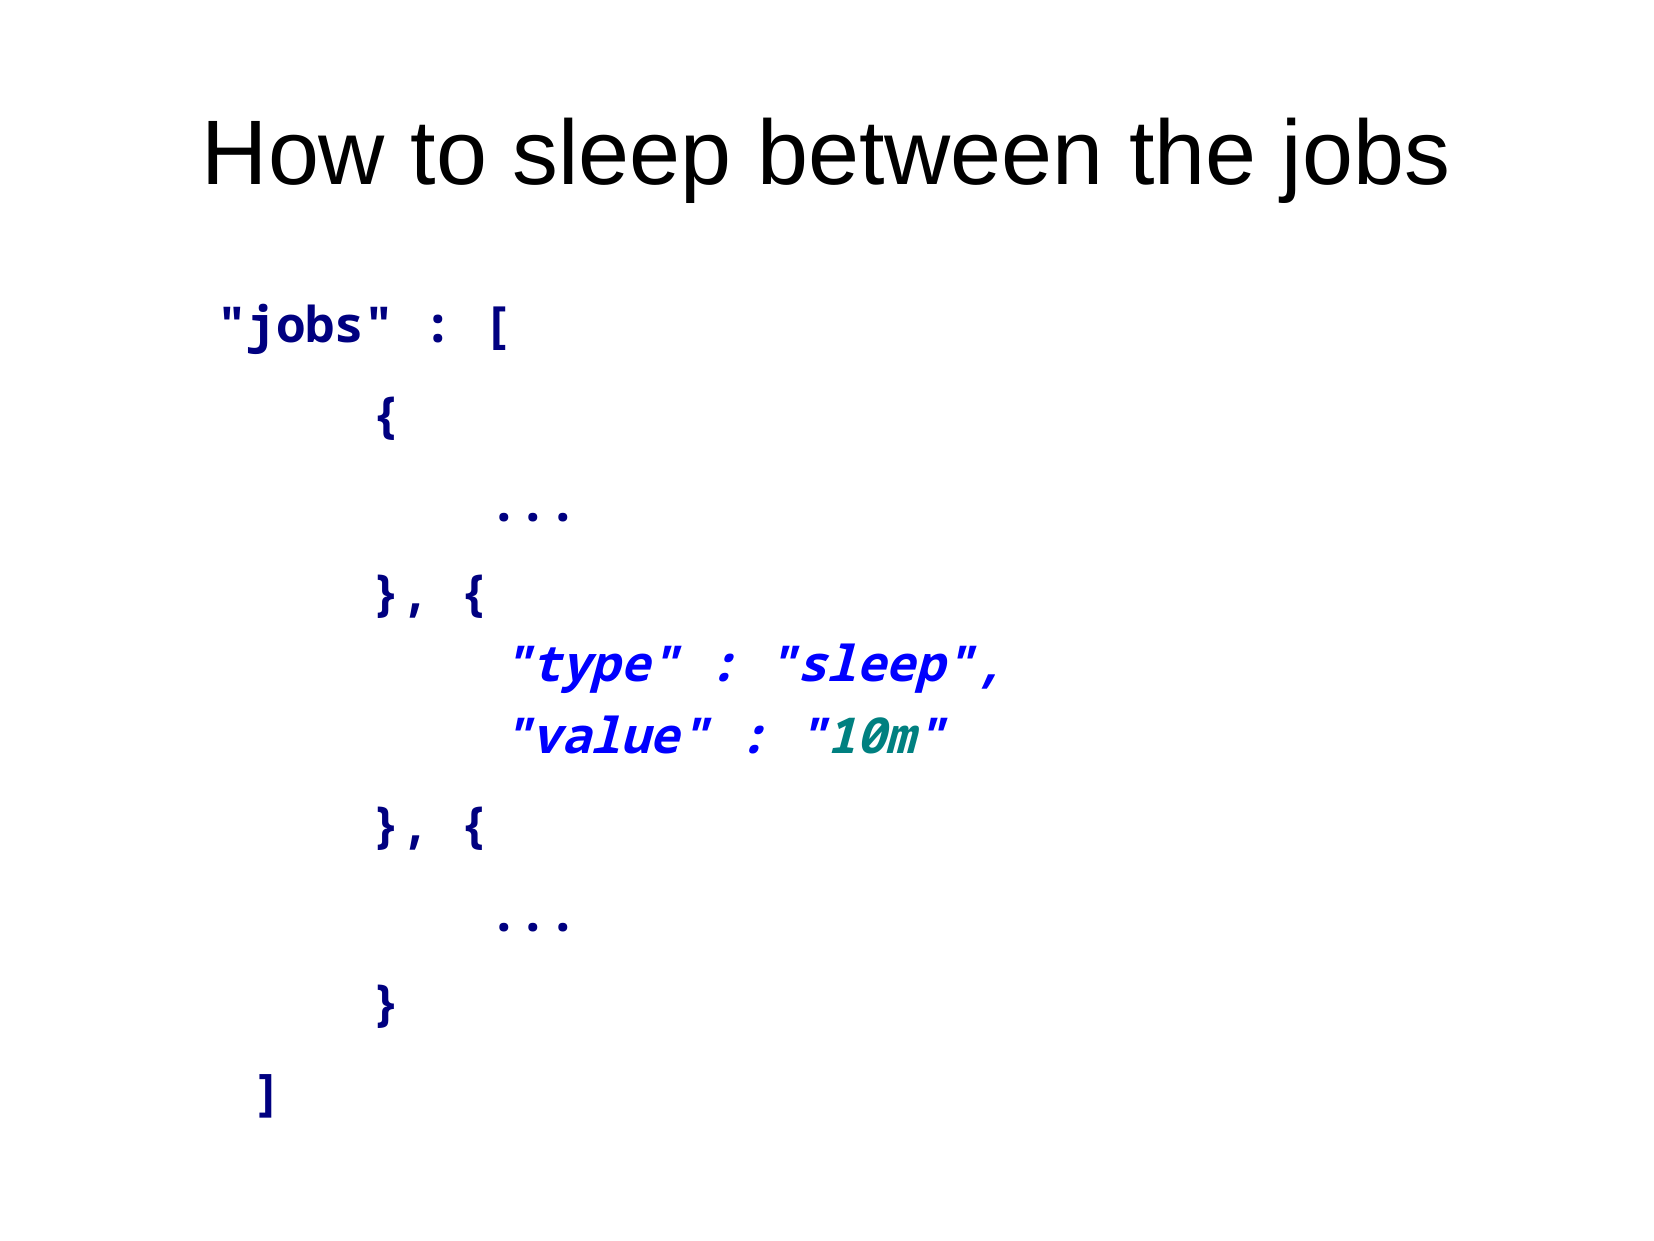

# How to sleep between the jobs
 "jobs" : [
 {
 ...
 }, {
"type" : "sleep",
"value" : "10m"
 }, {
 ...
 }
 ]